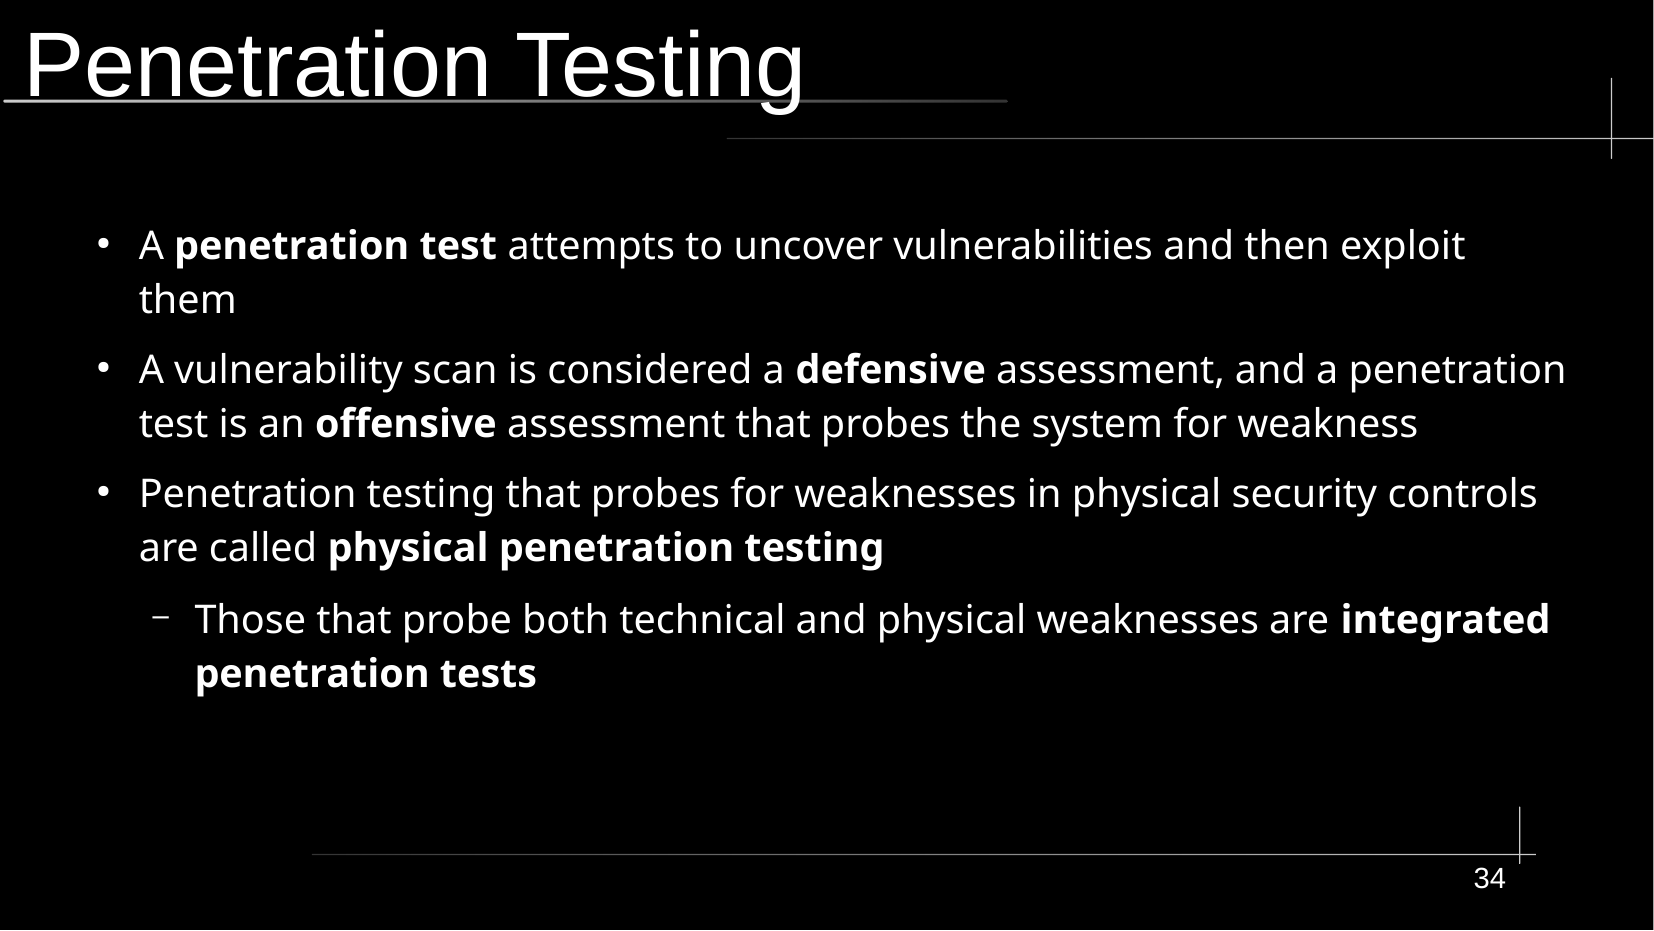

# Penetration Testing
A penetration test attempts to uncover vulnerabilities and then exploit them
A vulnerability scan is considered a defensive assessment, and a penetration test is an offensive assessment that probes the system for weakness
Penetration testing that probes for weaknesses in physical security controls are called physical penetration testing
Those that probe both technical and physical weaknesses are integrated penetration tests
34